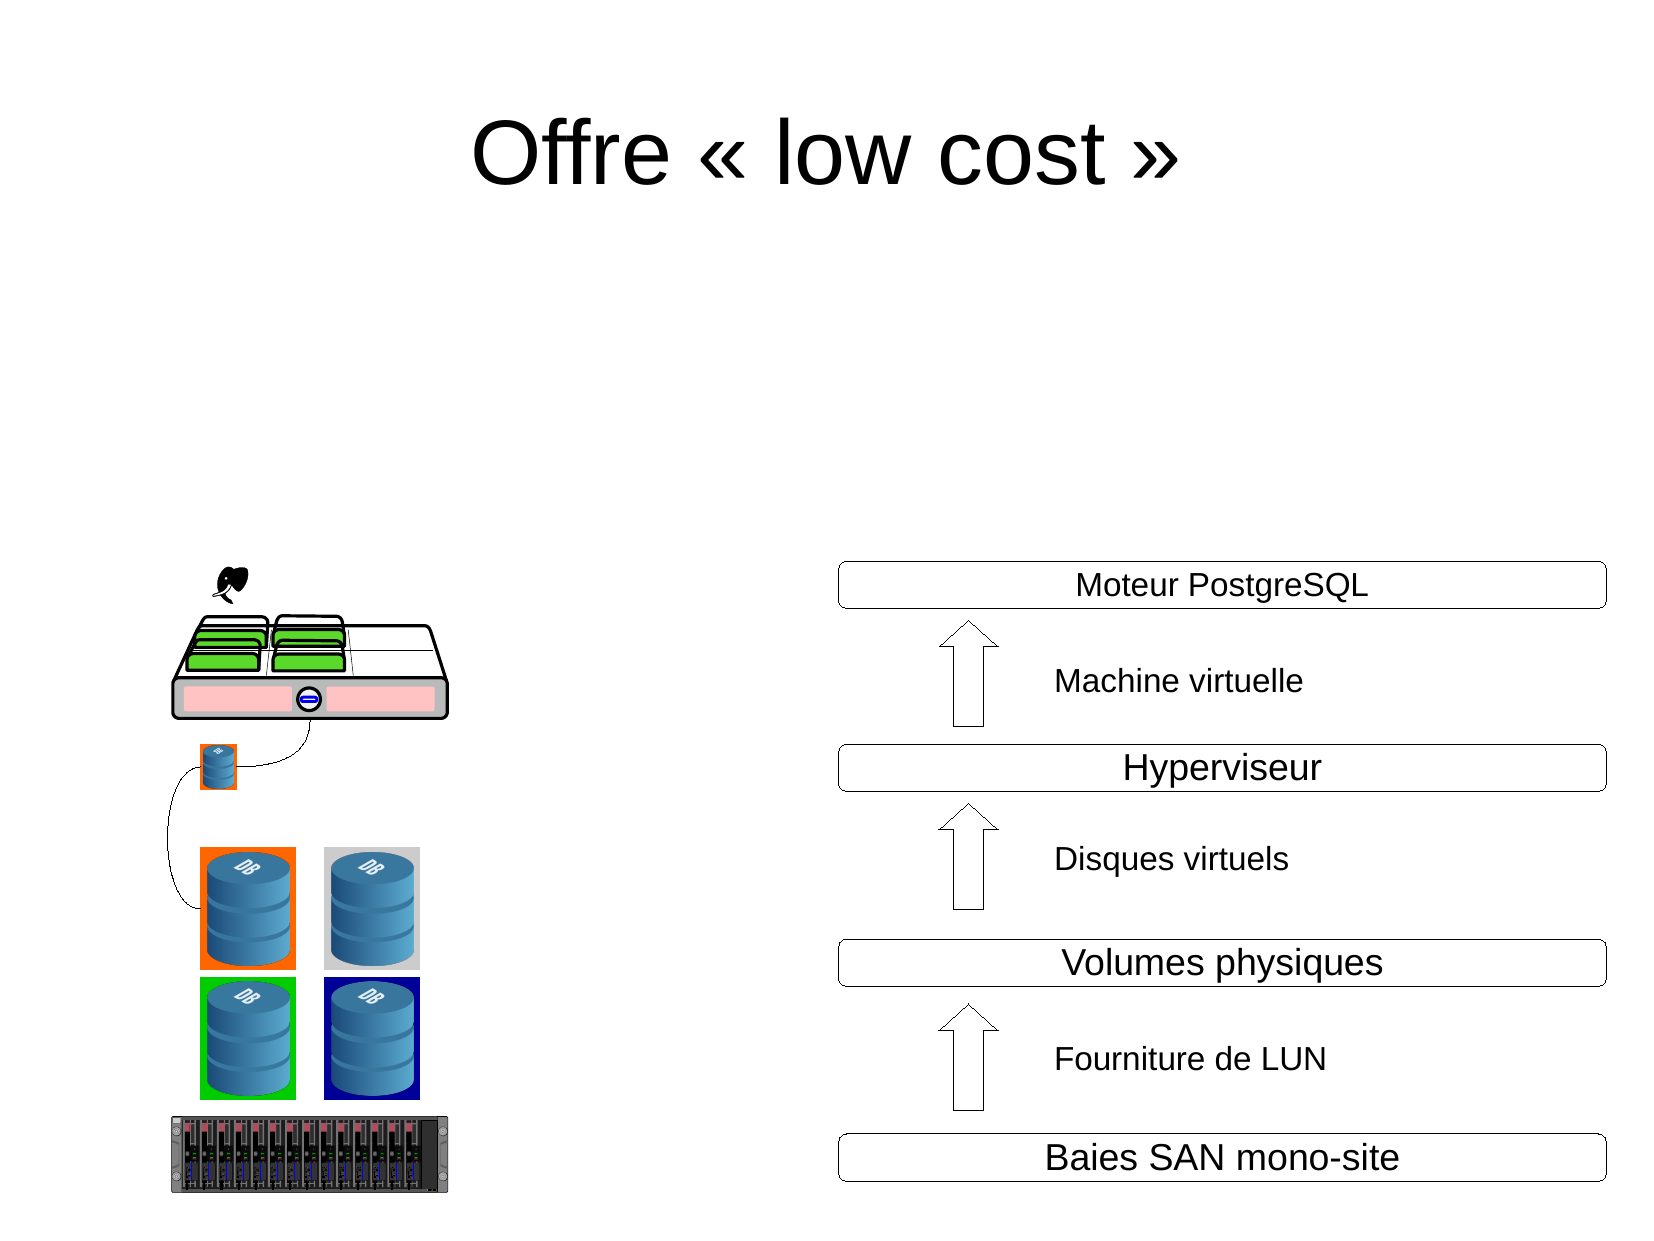

# Offre « low cost »
Moteur PostgreSQL
Machine virtuelle
Hyperviseur
Disques virtuels
Volumes physiques
Fourniture de LUN
Baies SAN mono-site